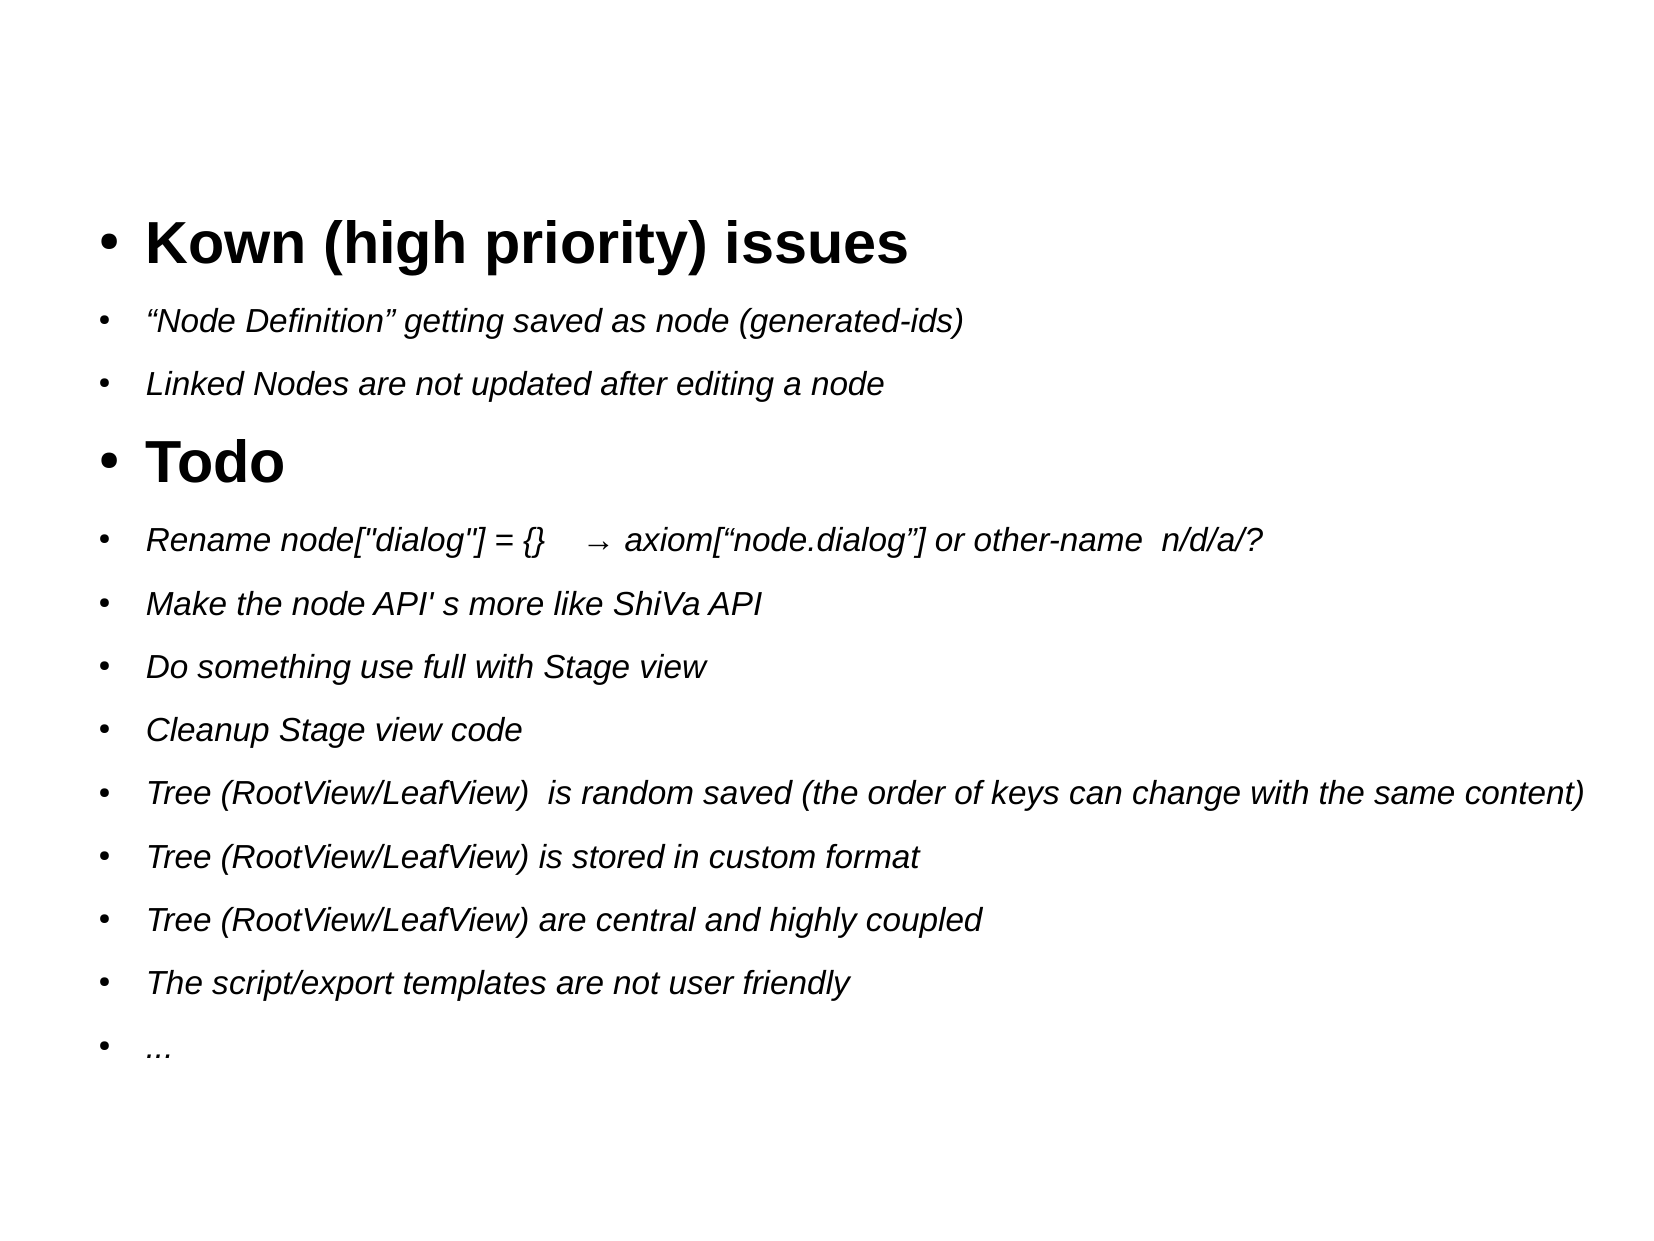

# Kown (high priority) issues
“Node Definition” getting saved as node (generated-ids)
Linked Nodes are not updated after editing a node
Todo
Rename node["dialog"] = {} → axiom[“node.dialog”] or other-name n/d/a/?
Make the node API' s more like ShiVa API
Do something use full with Stage view
Cleanup Stage view code
Tree (RootView/LeafView) is random saved (the order of keys can change with the same content)
Tree (RootView/LeafView) is stored in custom format
Tree (RootView/LeafView) are central and highly coupled
The script/export templates are not user friendly
...